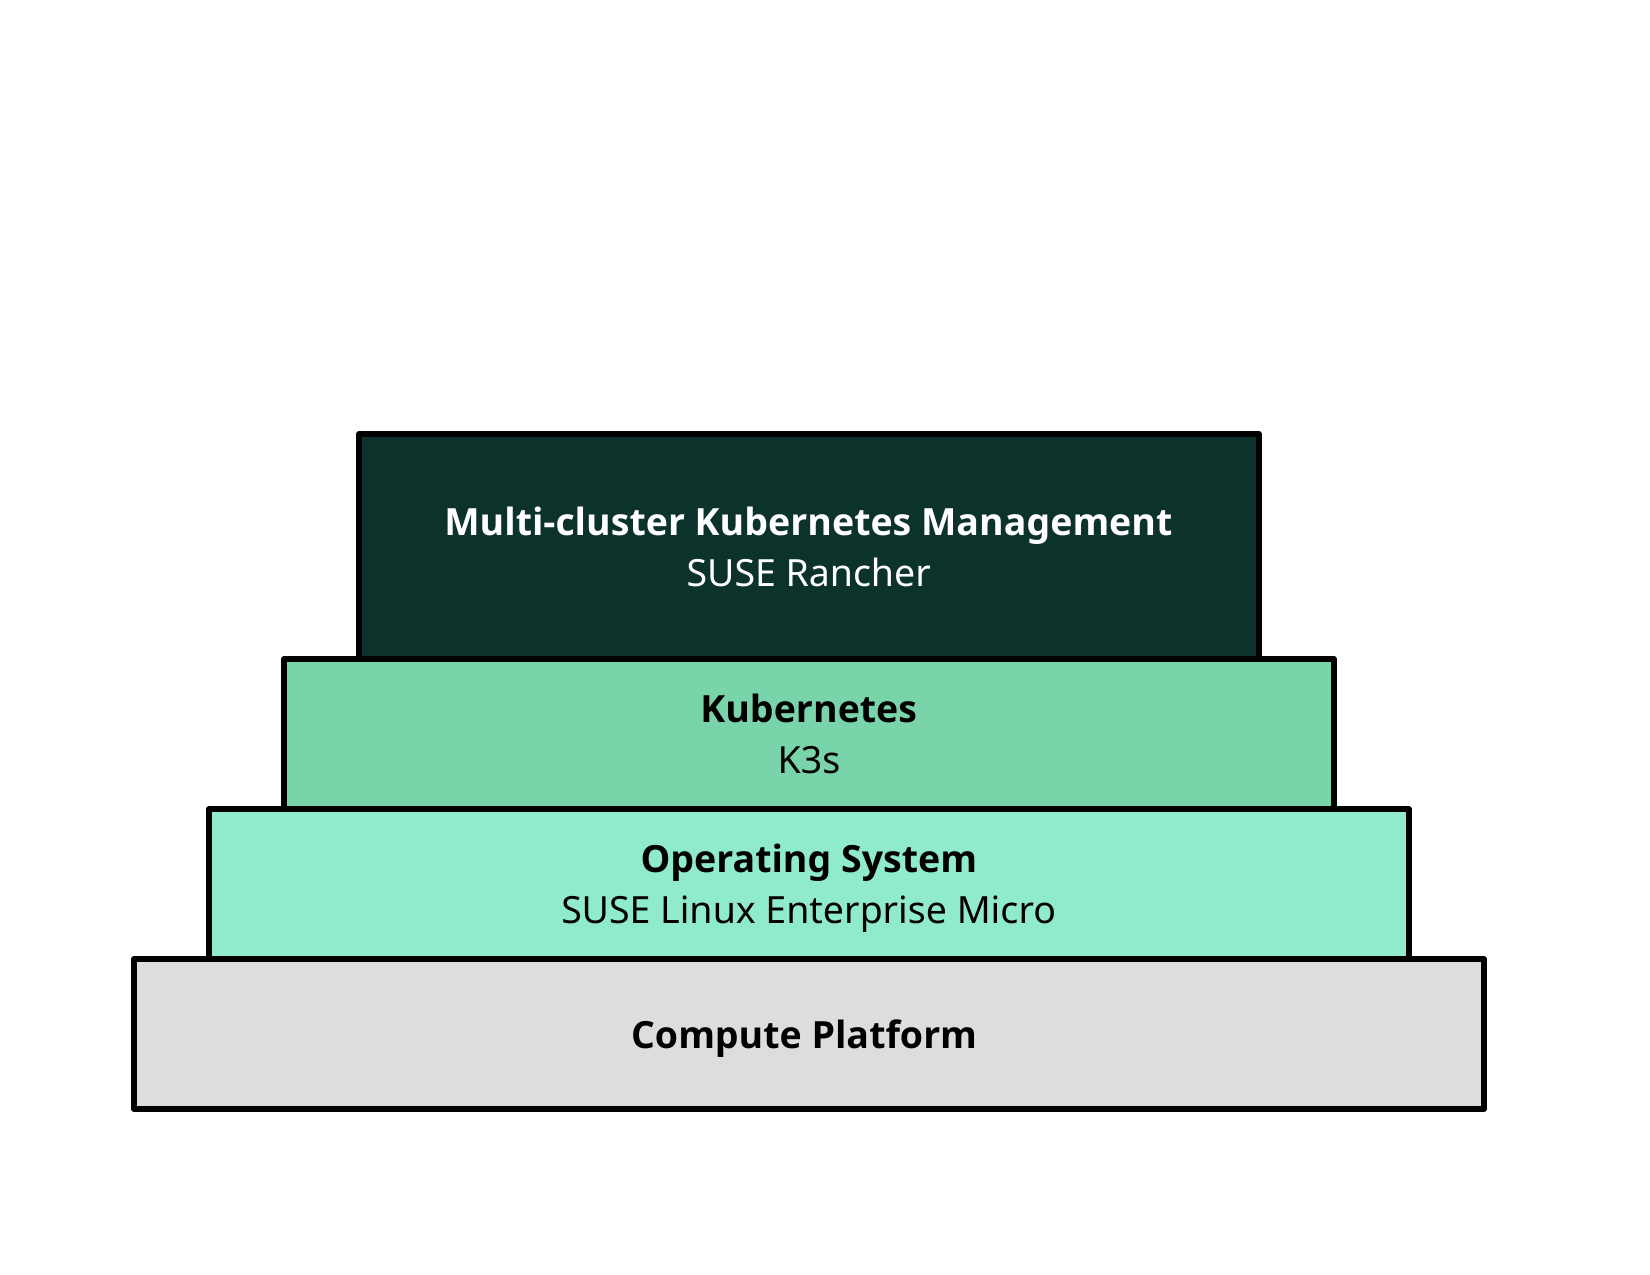

Multi-cluster Kubernetes Management
SUSE Rancher
Kubernetes
K3s
Operating System
SUSE Linux Enterprise Micro
Compute Platform